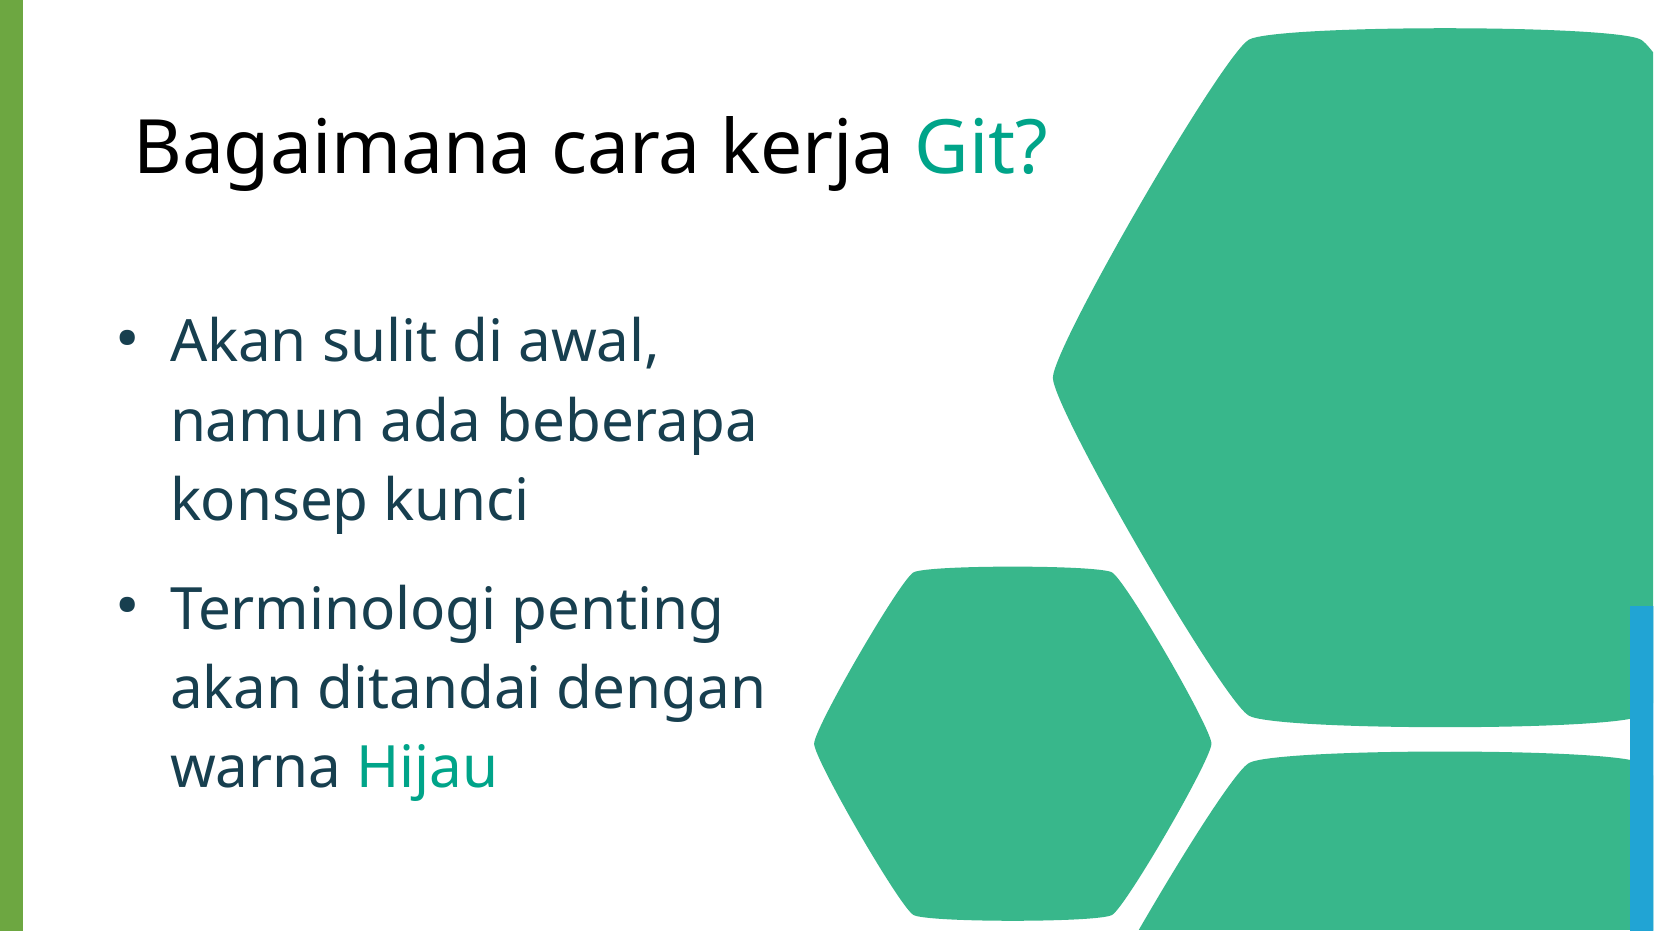

Bagaimana cara kerja Git?
# Akan sulit di awal, namun ada beberapa konsep kunci
Terminologi penting akan ditandai dengan warna Hijau